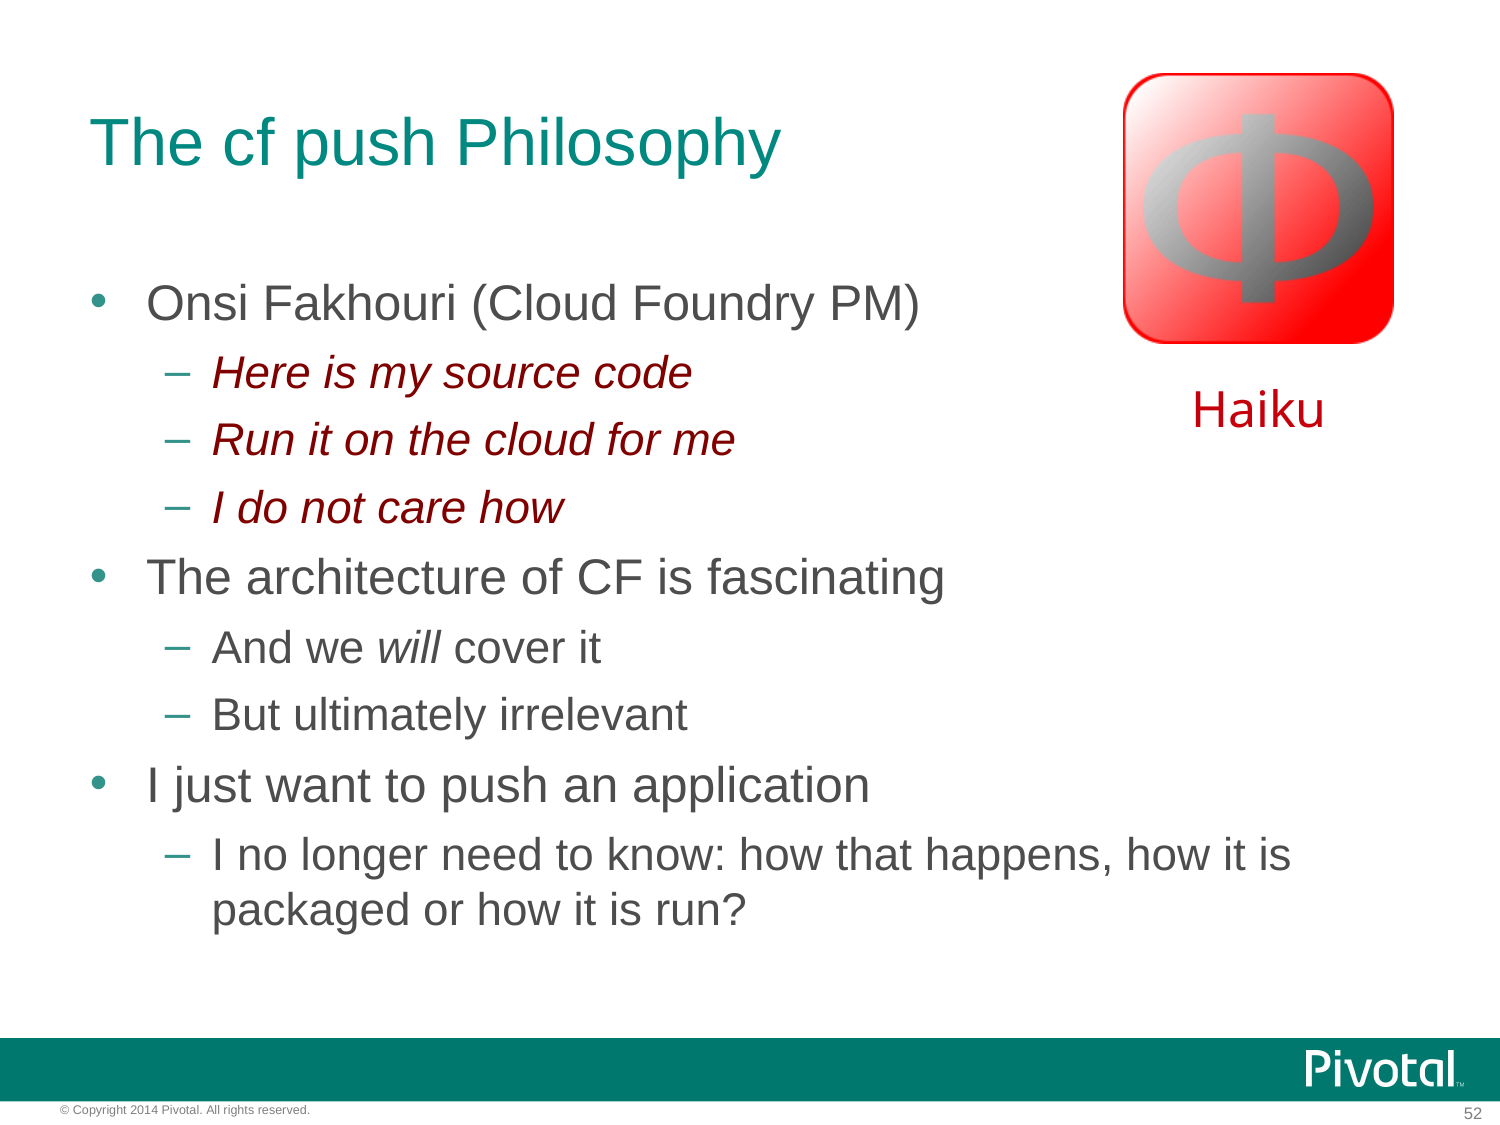

# The cf push Philosophy
Onsi Fakhouri (Cloud Foundry PM)
Here is my source code
Run it on the cloud for me
I do not care how
The architecture of CF is fascinating
And we will cover it
But ultimately irrelevant
I just want to push an application
I no longer need to know: how that happens, how it is packaged or how it is run?
Haiku